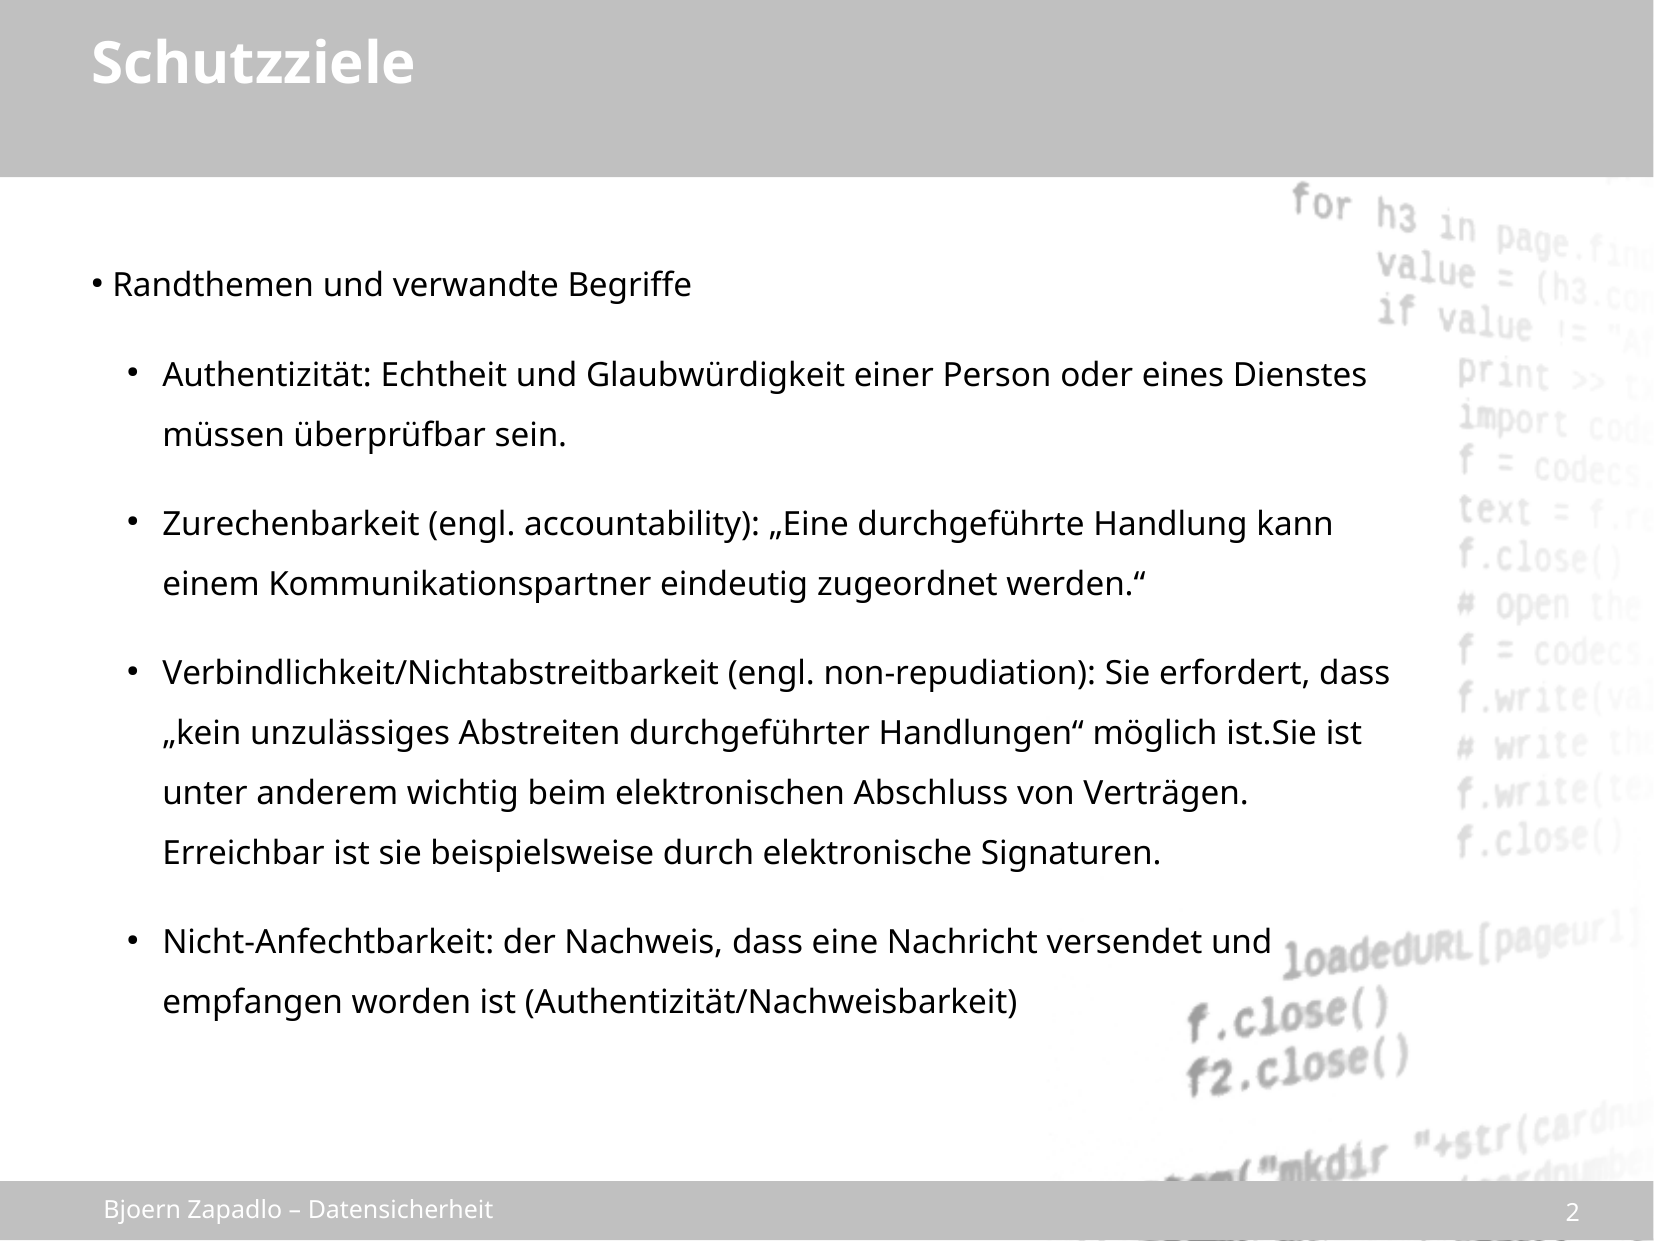

Schutzziele
 Randthemen und verwandte Begriffe
Authentizität: Echtheit und Glaubwürdigkeit einer Person oder eines Dienstes müssen überprüfbar sein.
Zurechenbarkeit (engl. accountability): „Eine durchgeführte Handlung kann einem Kommunikationspartner eindeutig zugeordnet werden.“
Verbindlichkeit/Nichtabstreitbarkeit (engl. non-repudiation): Sie erfordert, dass „kein unzulässiges Abstreiten durchgeführter Handlungen“ möglich ist.Sie ist unter anderem wichtig beim elektronischen Abschluss von Verträgen. Erreichbar ist sie beispielsweise durch elektronische Signaturen.
Nicht-Anfechtbarkeit: der Nachweis, dass eine Nachricht versendet und empfangen worden ist (Authentizität/Nachweisbarkeit)